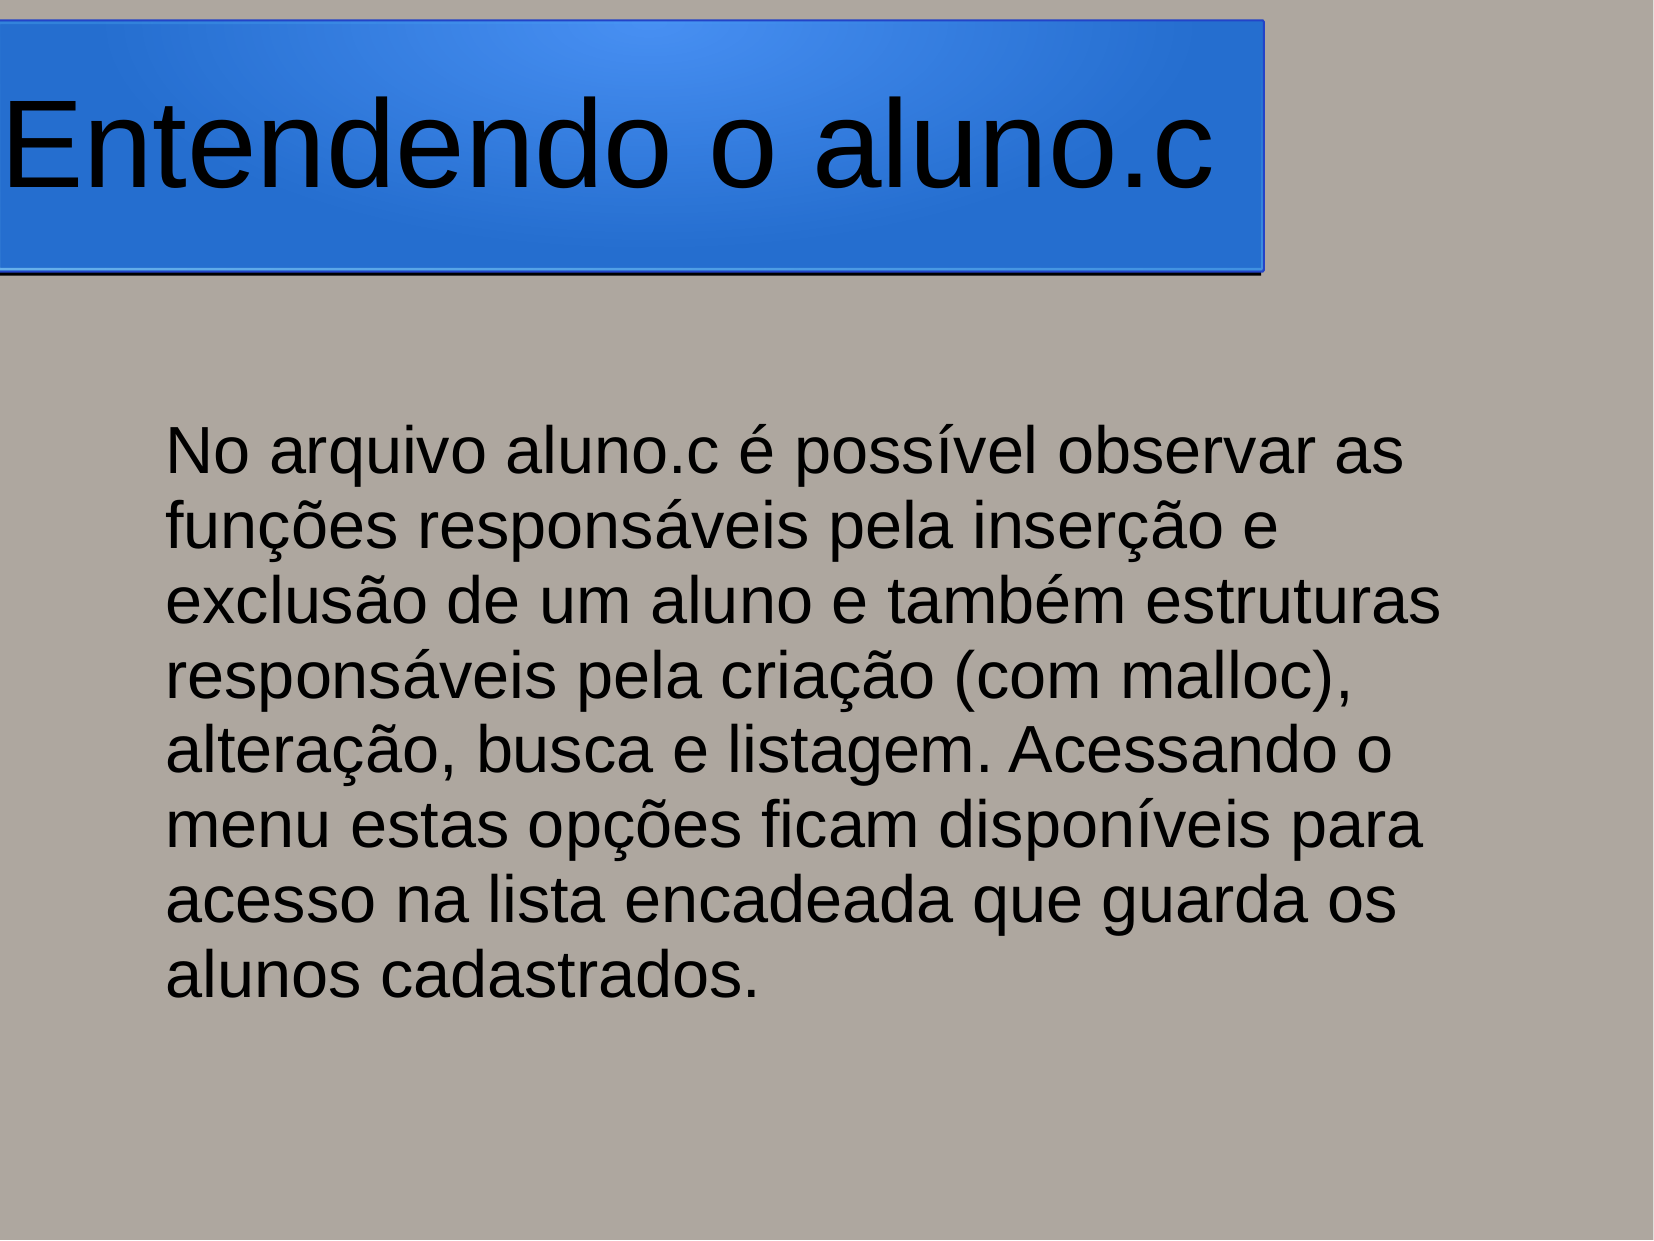

# Entendendo o aluno.c
No arquivo aluno.c é possível observar as funções responsáveis pela inserção e exclusão de um aluno e também estruturas responsáveis pela criação (com malloc), alteração, busca e listagem. Acessando o menu estas opções ficam disponíveis para acesso na lista encadeada que guarda os alunos cadastrados.